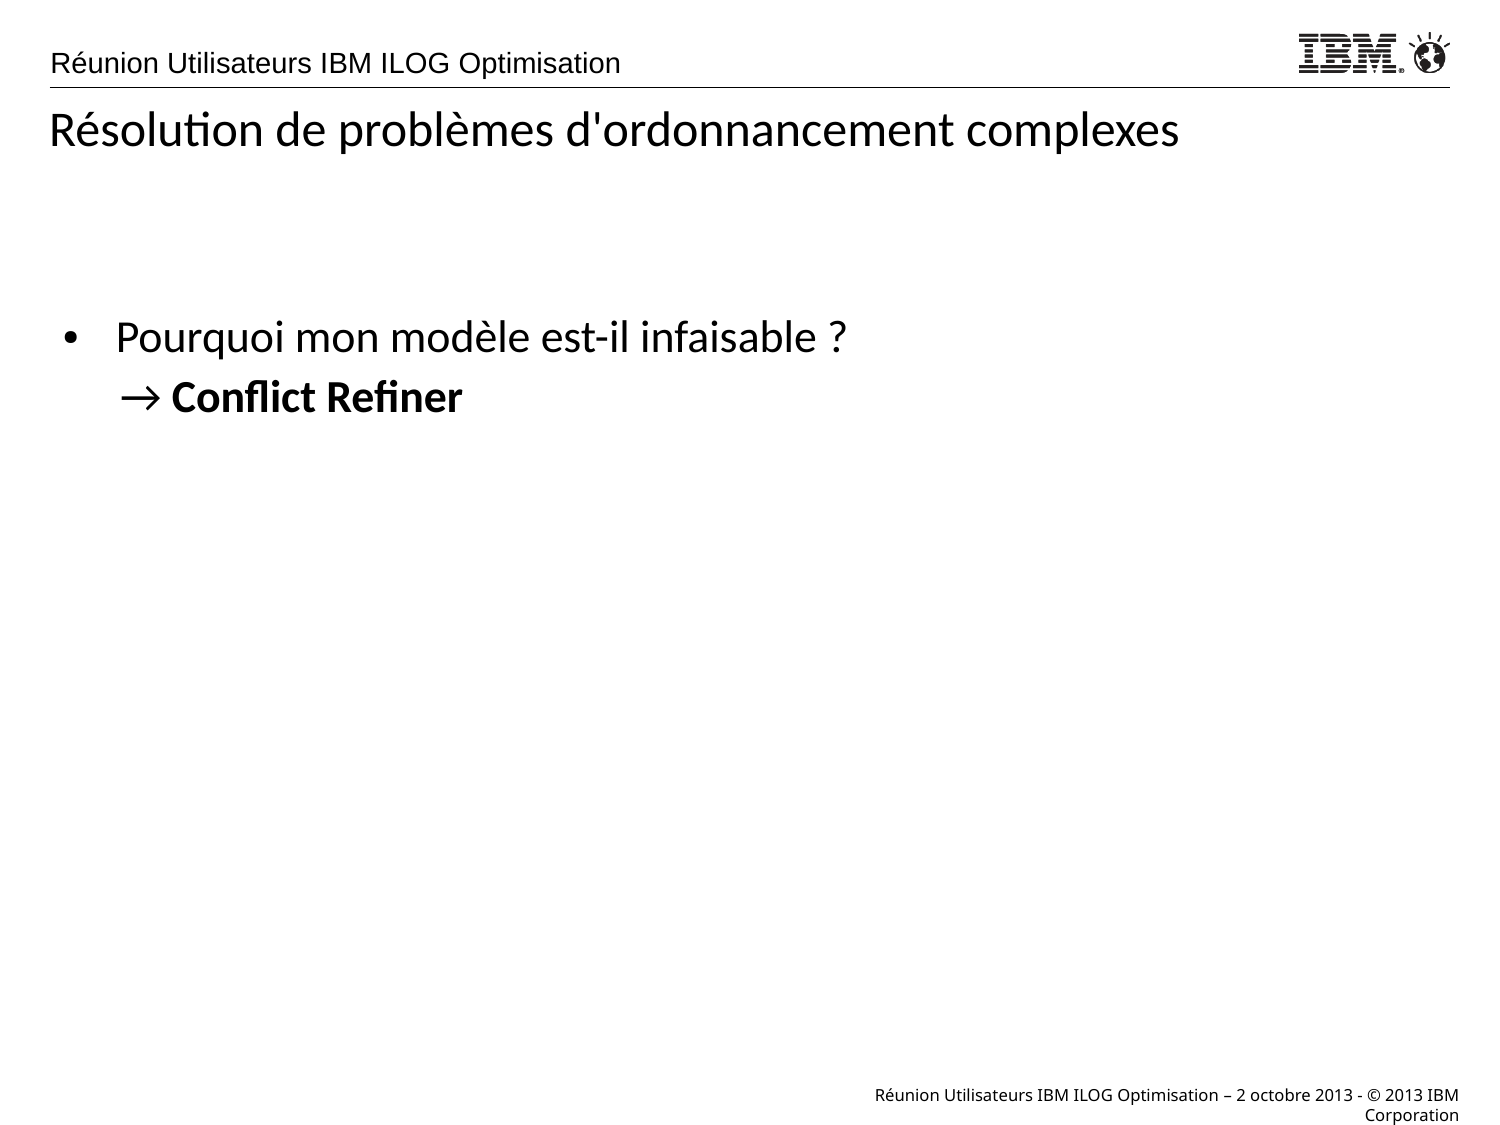

# Résolution de problèmes d'ordonnancement complexes
Pourquoi mon modèle est-il infaisable ?
	→ Conflict Refiner